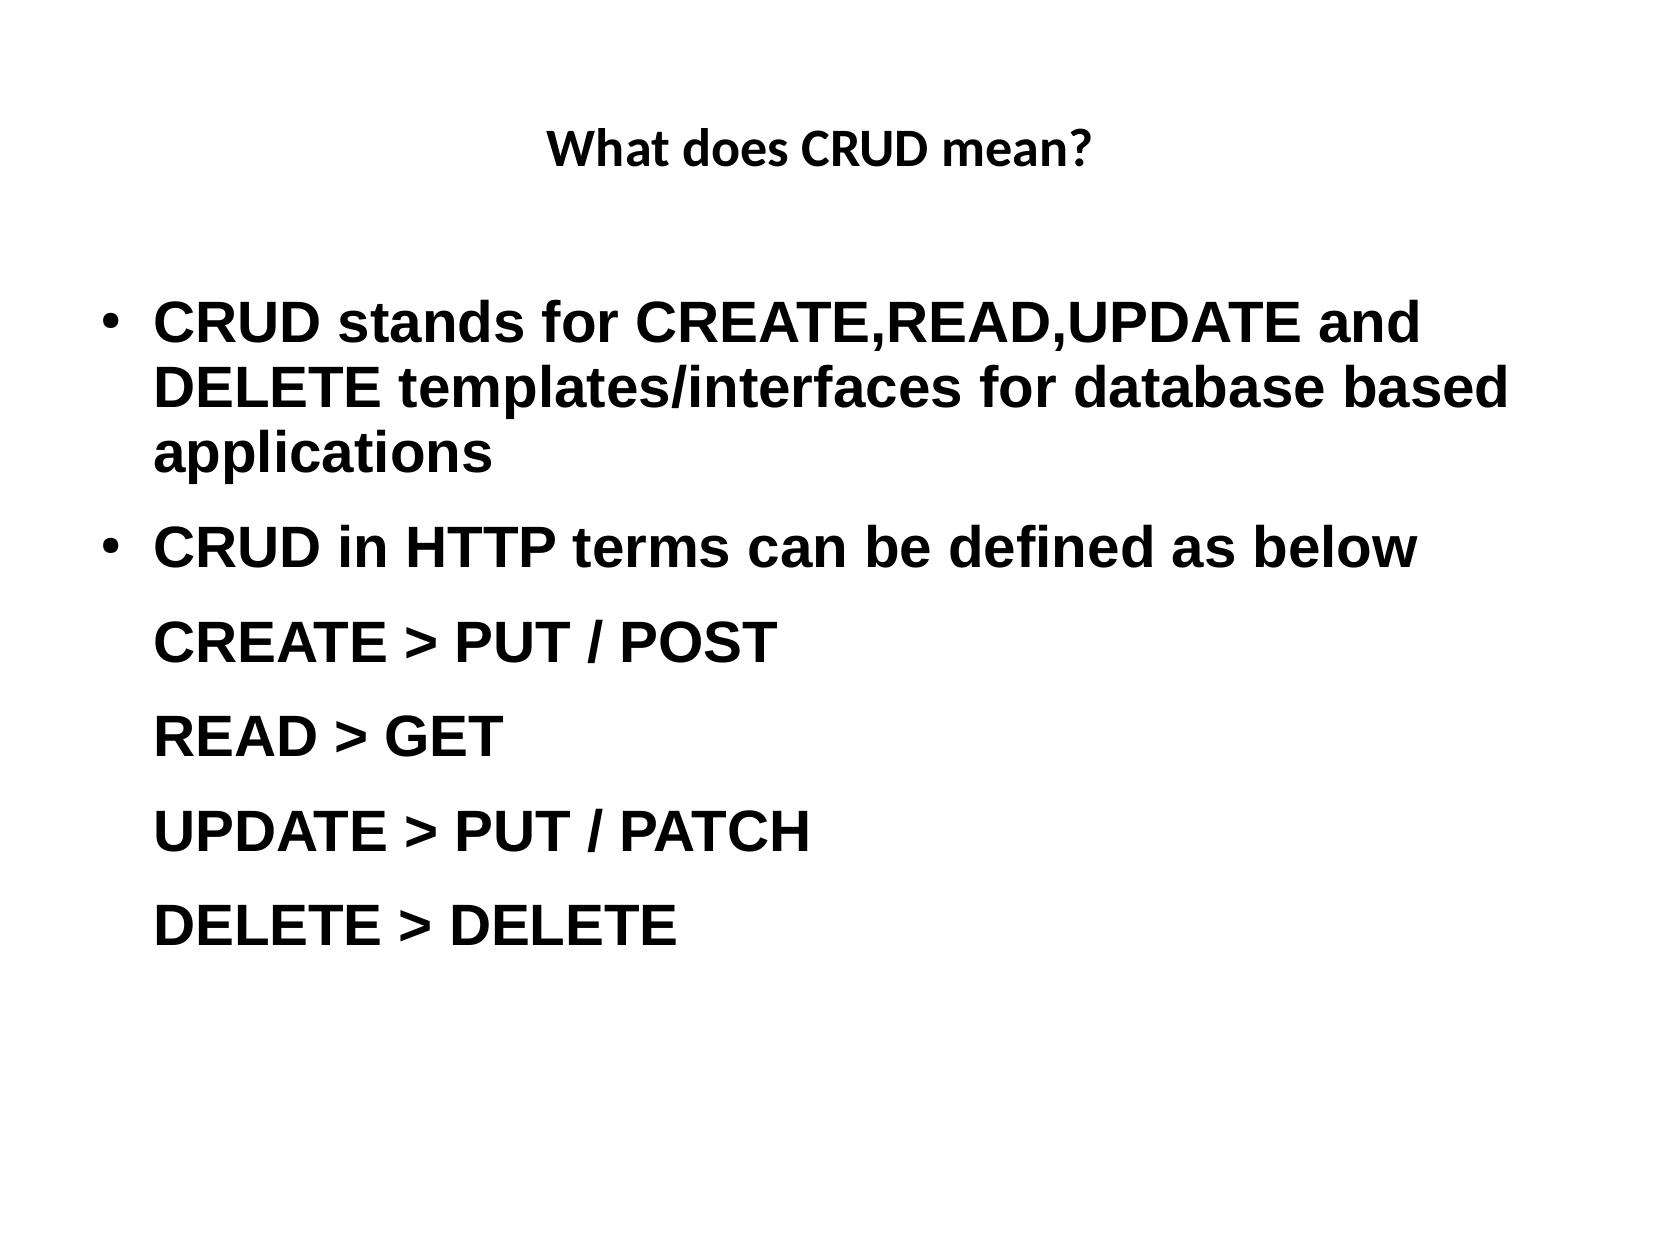

# What does CRUD mean?
CRUD stands for CREATE,READ,UPDATE and DELETE templates/interfaces for database based applications
CRUD in HTTP terms can be defined as below
CREATE > PUT / POST
READ > GET
UPDATE > PUT / PATCH
DELETE > DELETE